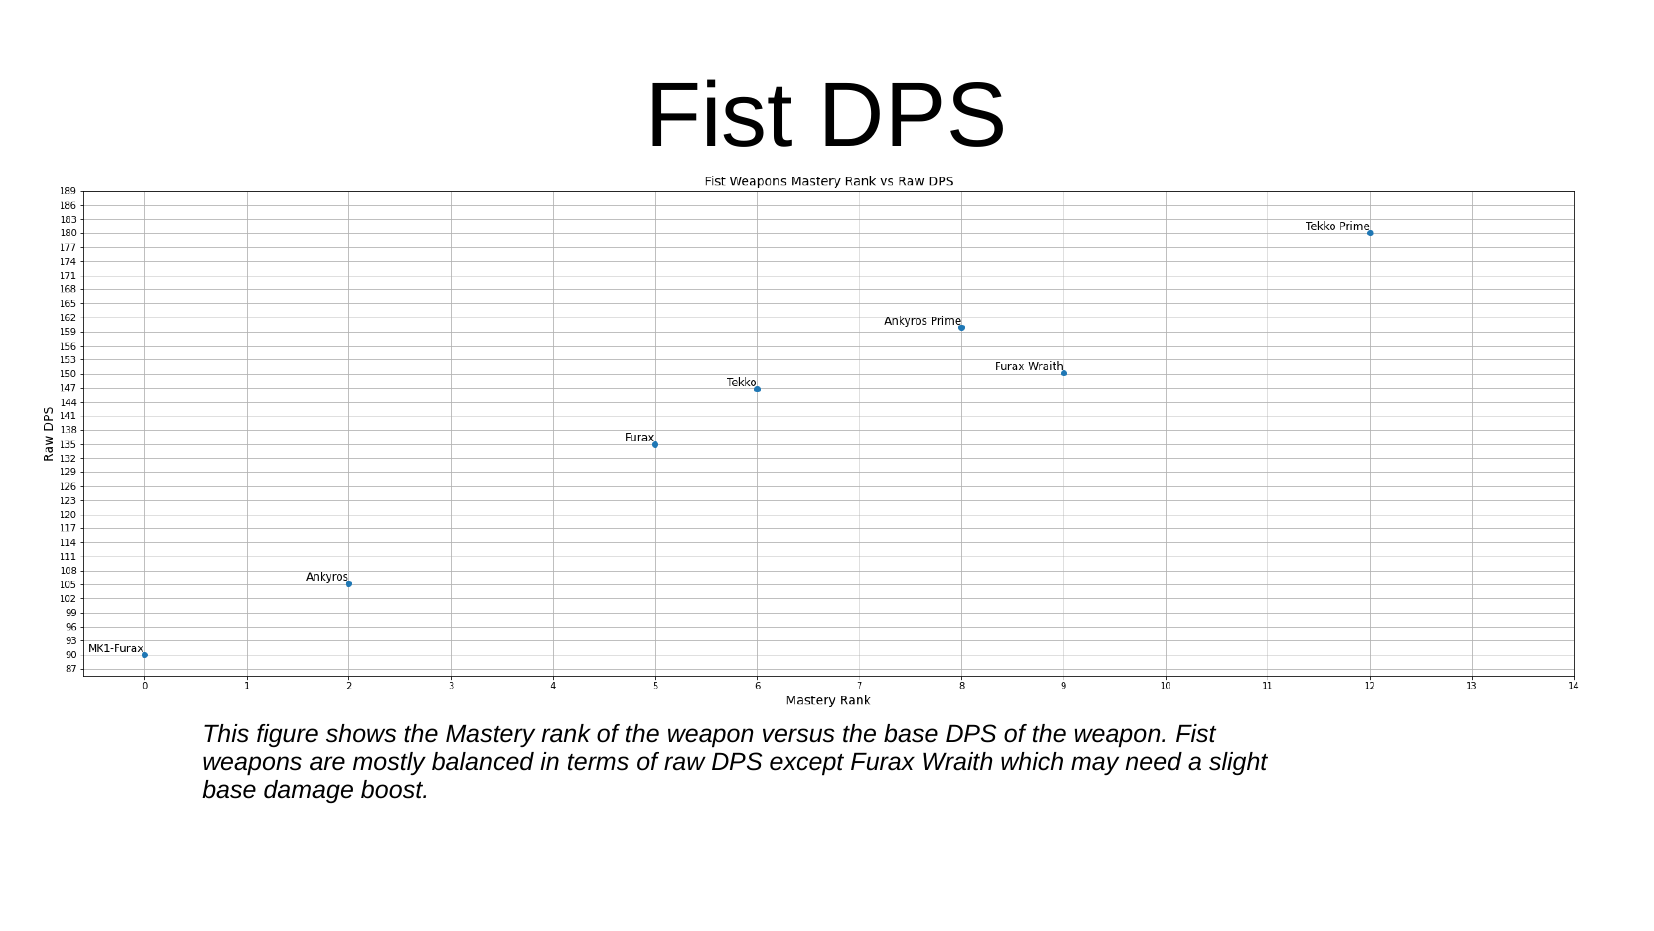

# Fist DPS
This figure shows the Mastery rank of the weapon versus the base DPS of the weapon. Fist weapons are mostly balanced in terms of raw DPS except Furax Wraith which may need a slight base damage boost.